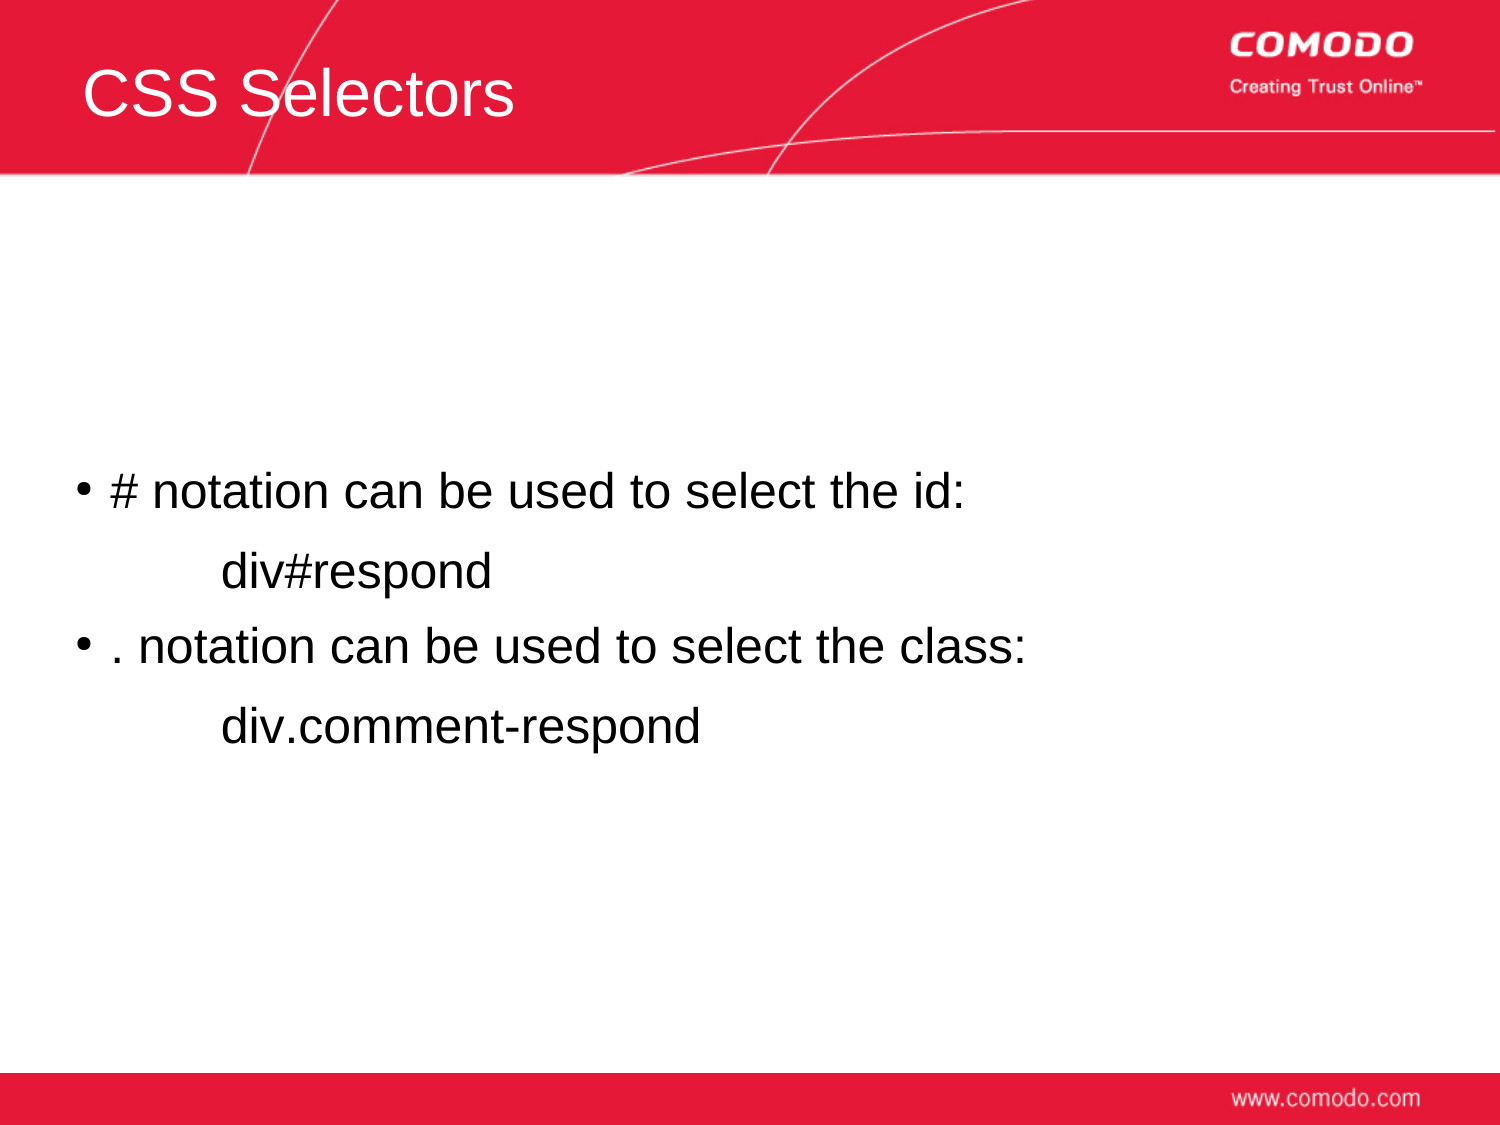

# CSS Selectors
# notation can be used to select the id:
div#respond
. notation can be used to select the class:
div.comment-respond